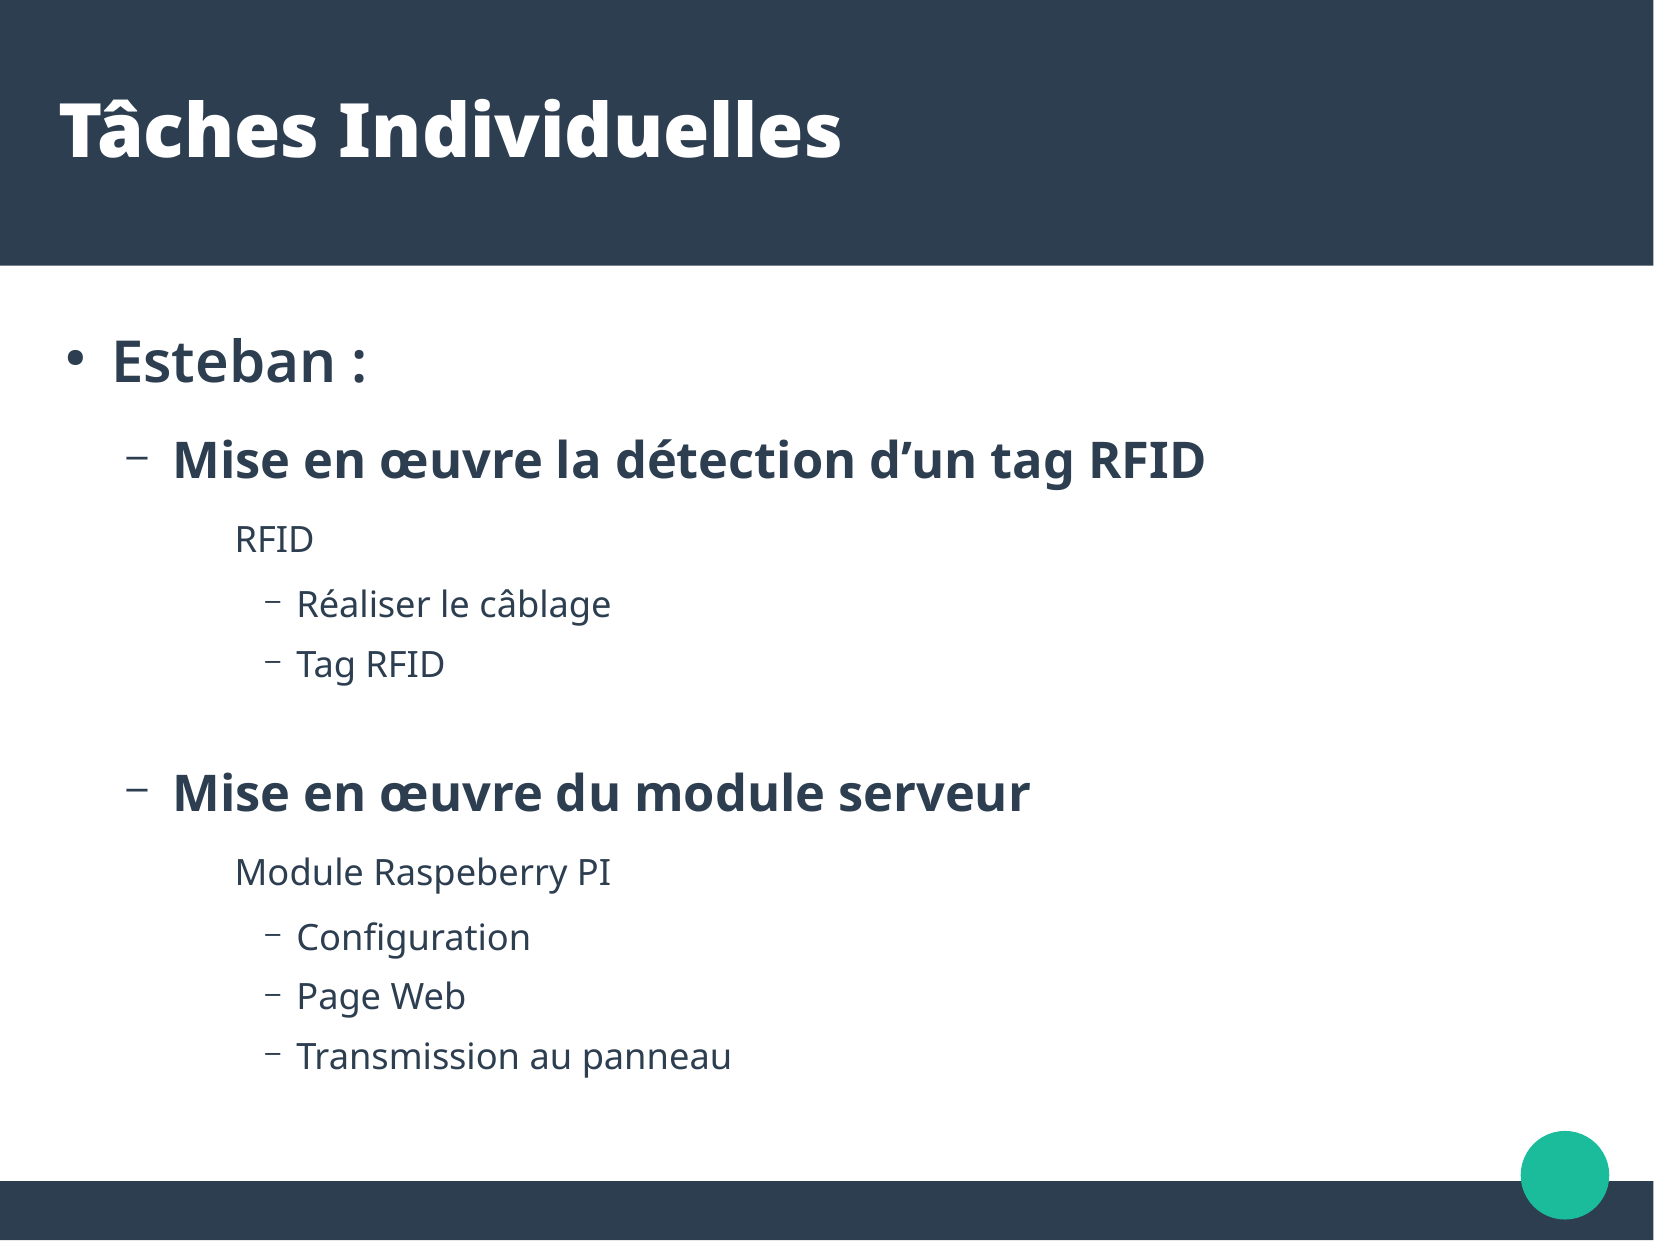

# Tâches Individuelles
Esteban :
Mise en œuvre la détection d’un tag RFID
RFID
Réaliser le câblage
Tag RFID
Mise en œuvre du module serveur
Module Raspeberry PI
Configuration
Page Web
Transmission au panneau